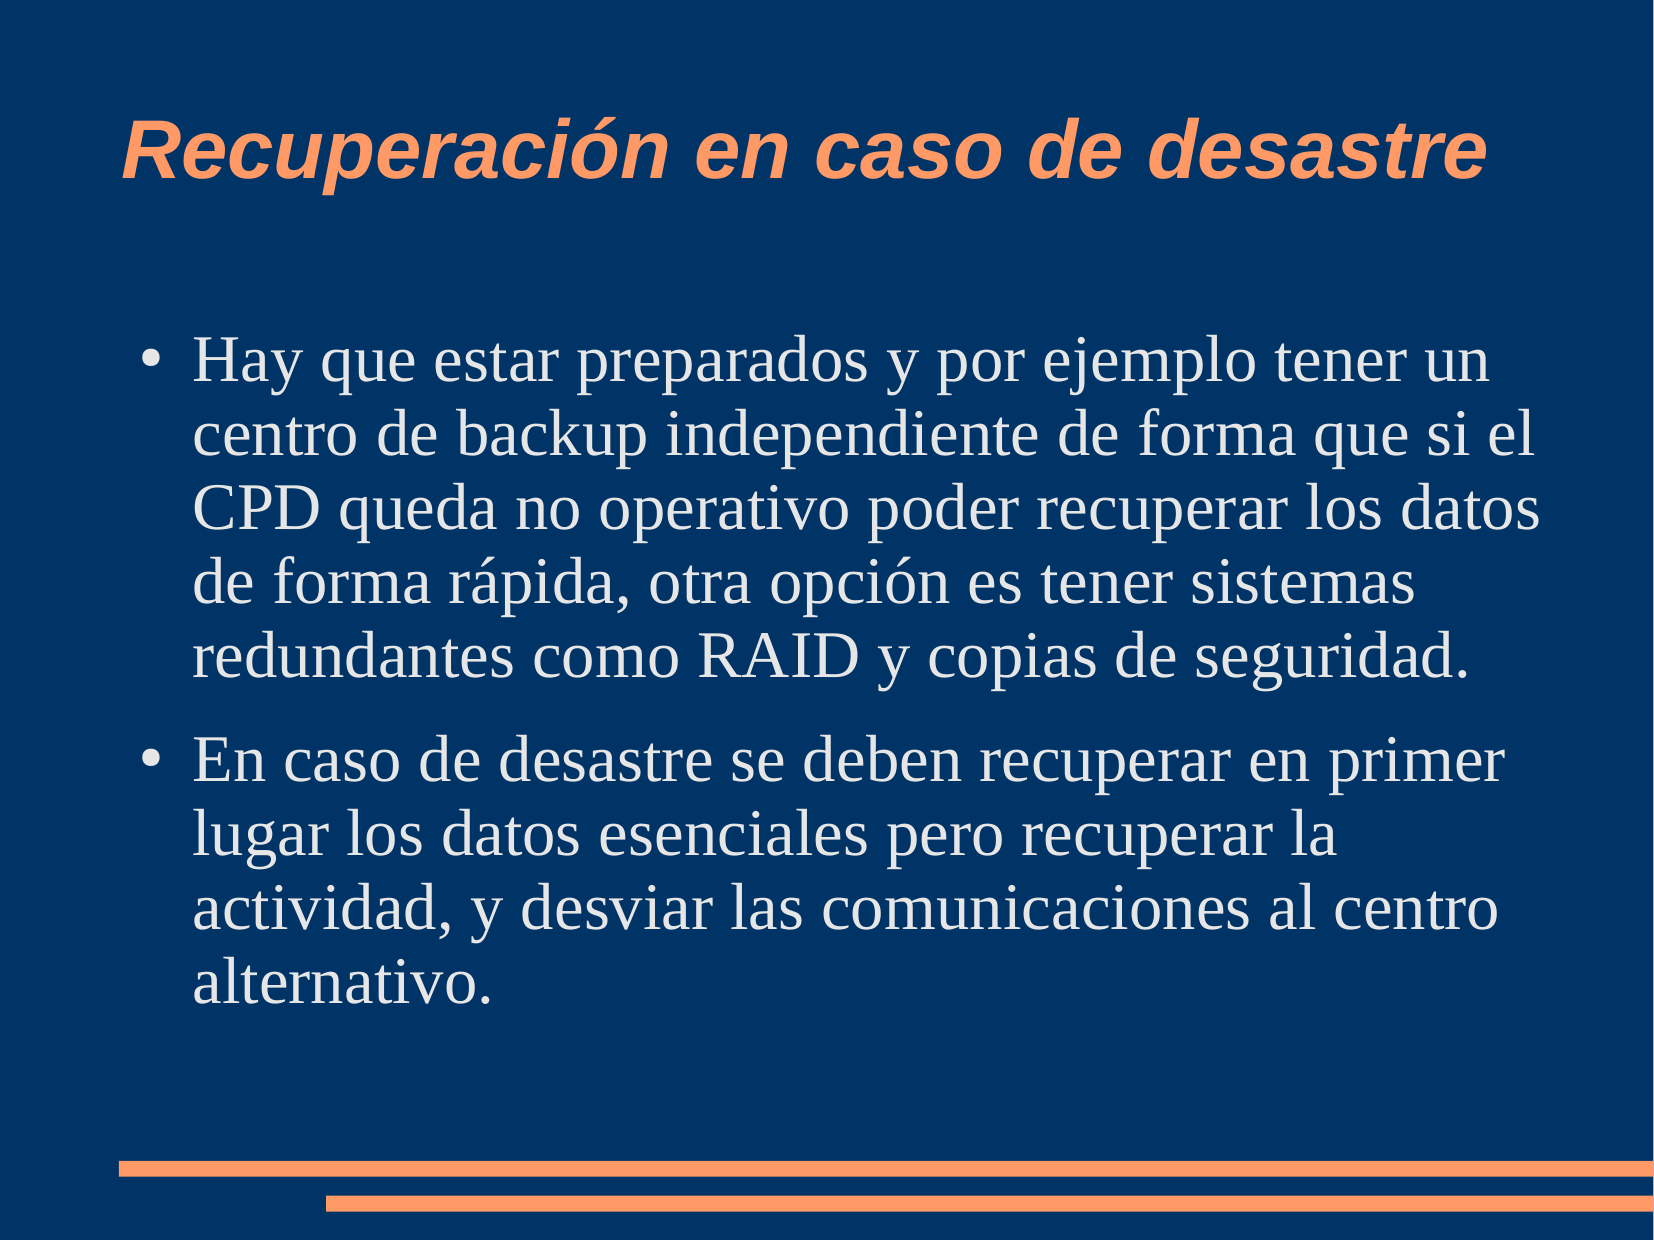

# Recuperación en caso de desastre
Hay que estar preparados y por ejemplo tener un centro de backup independiente de forma que si el CPD queda no operativo poder recuperar los datos de forma rápida, otra opción es tener sistemas redundantes como RAID y copias de seguridad.
En caso de desastre se deben recuperar en primer lugar los datos esenciales pero recuperar la actividad, y desviar las comunicaciones al centro alternativo.